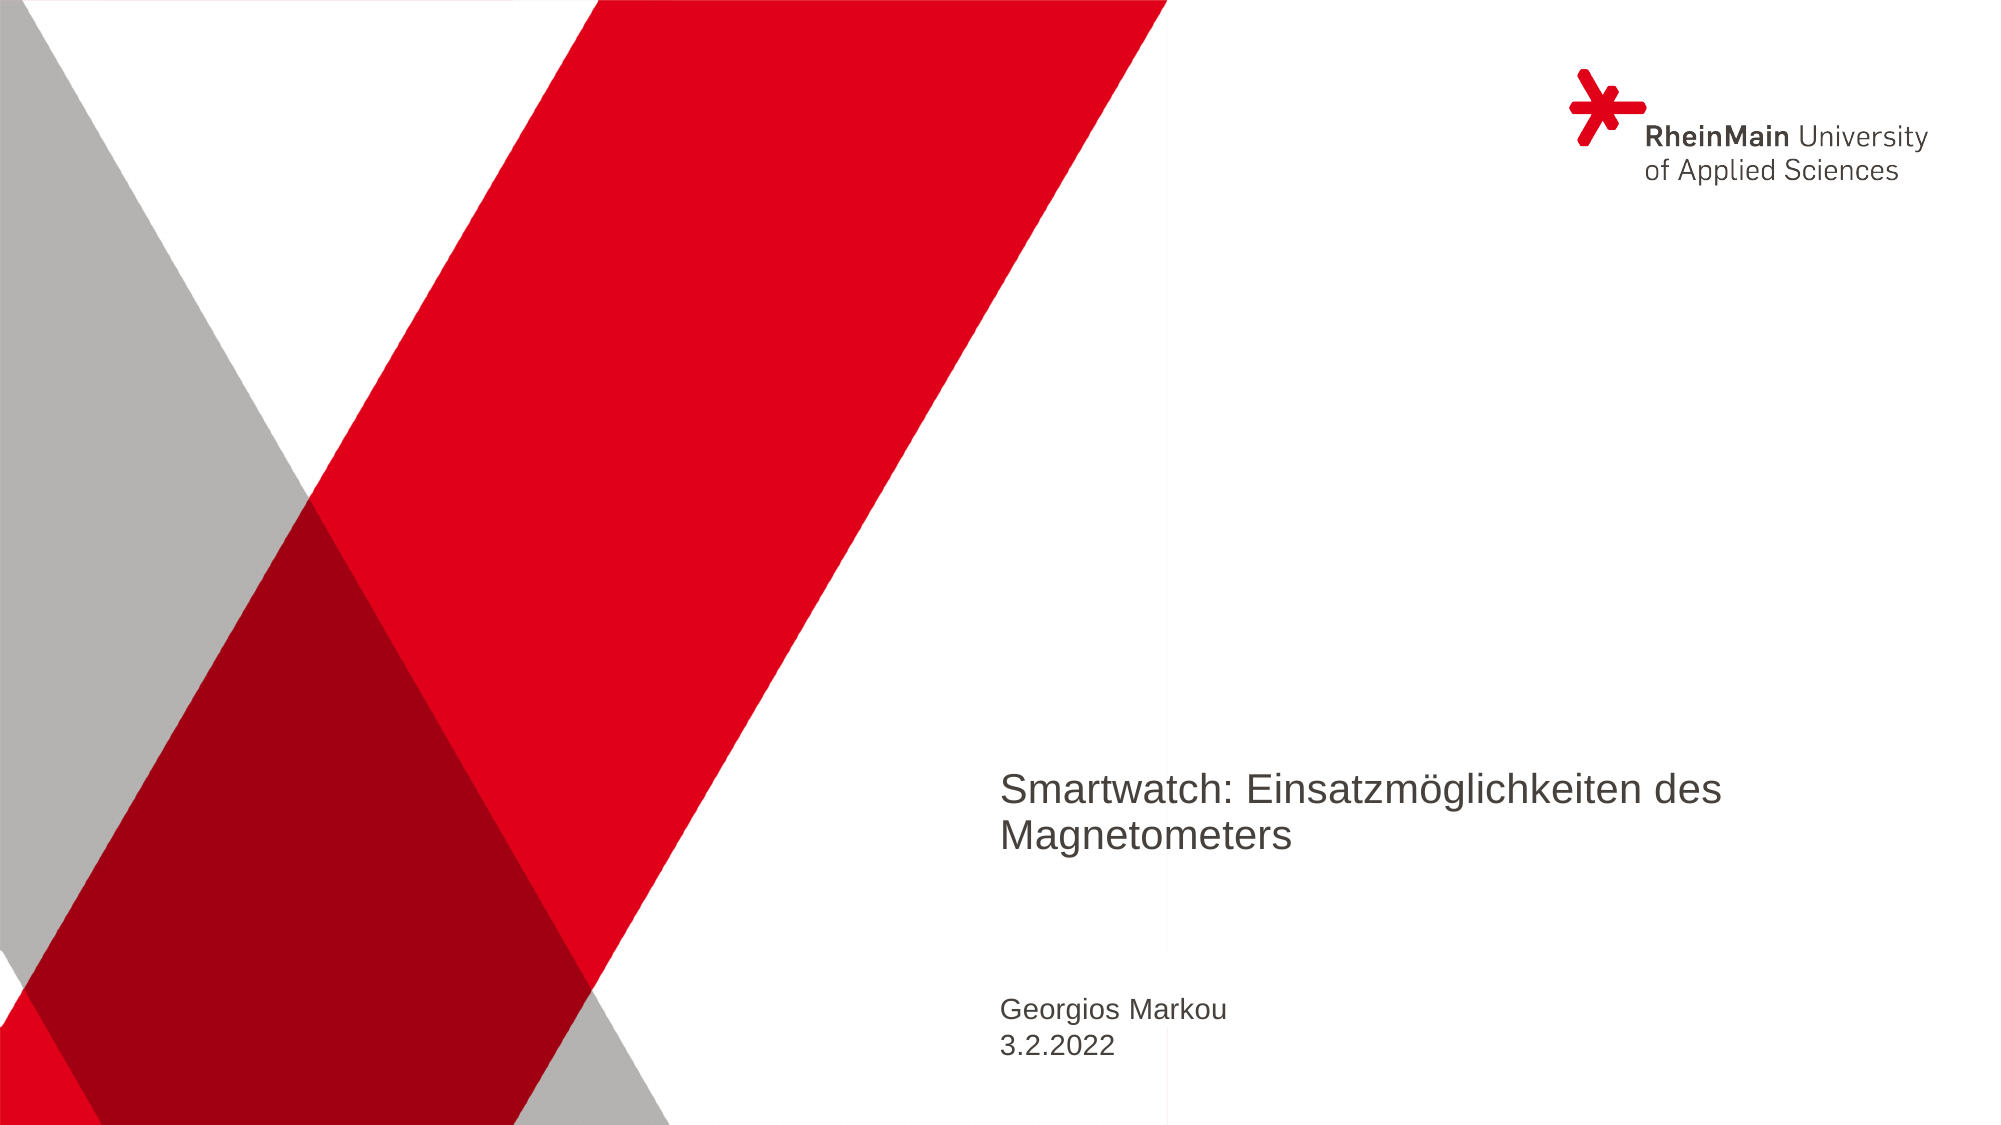

# Smartwatch: Einsatzmöglichkeiten des Magnetometers
Georgios Markou
3.2.2022